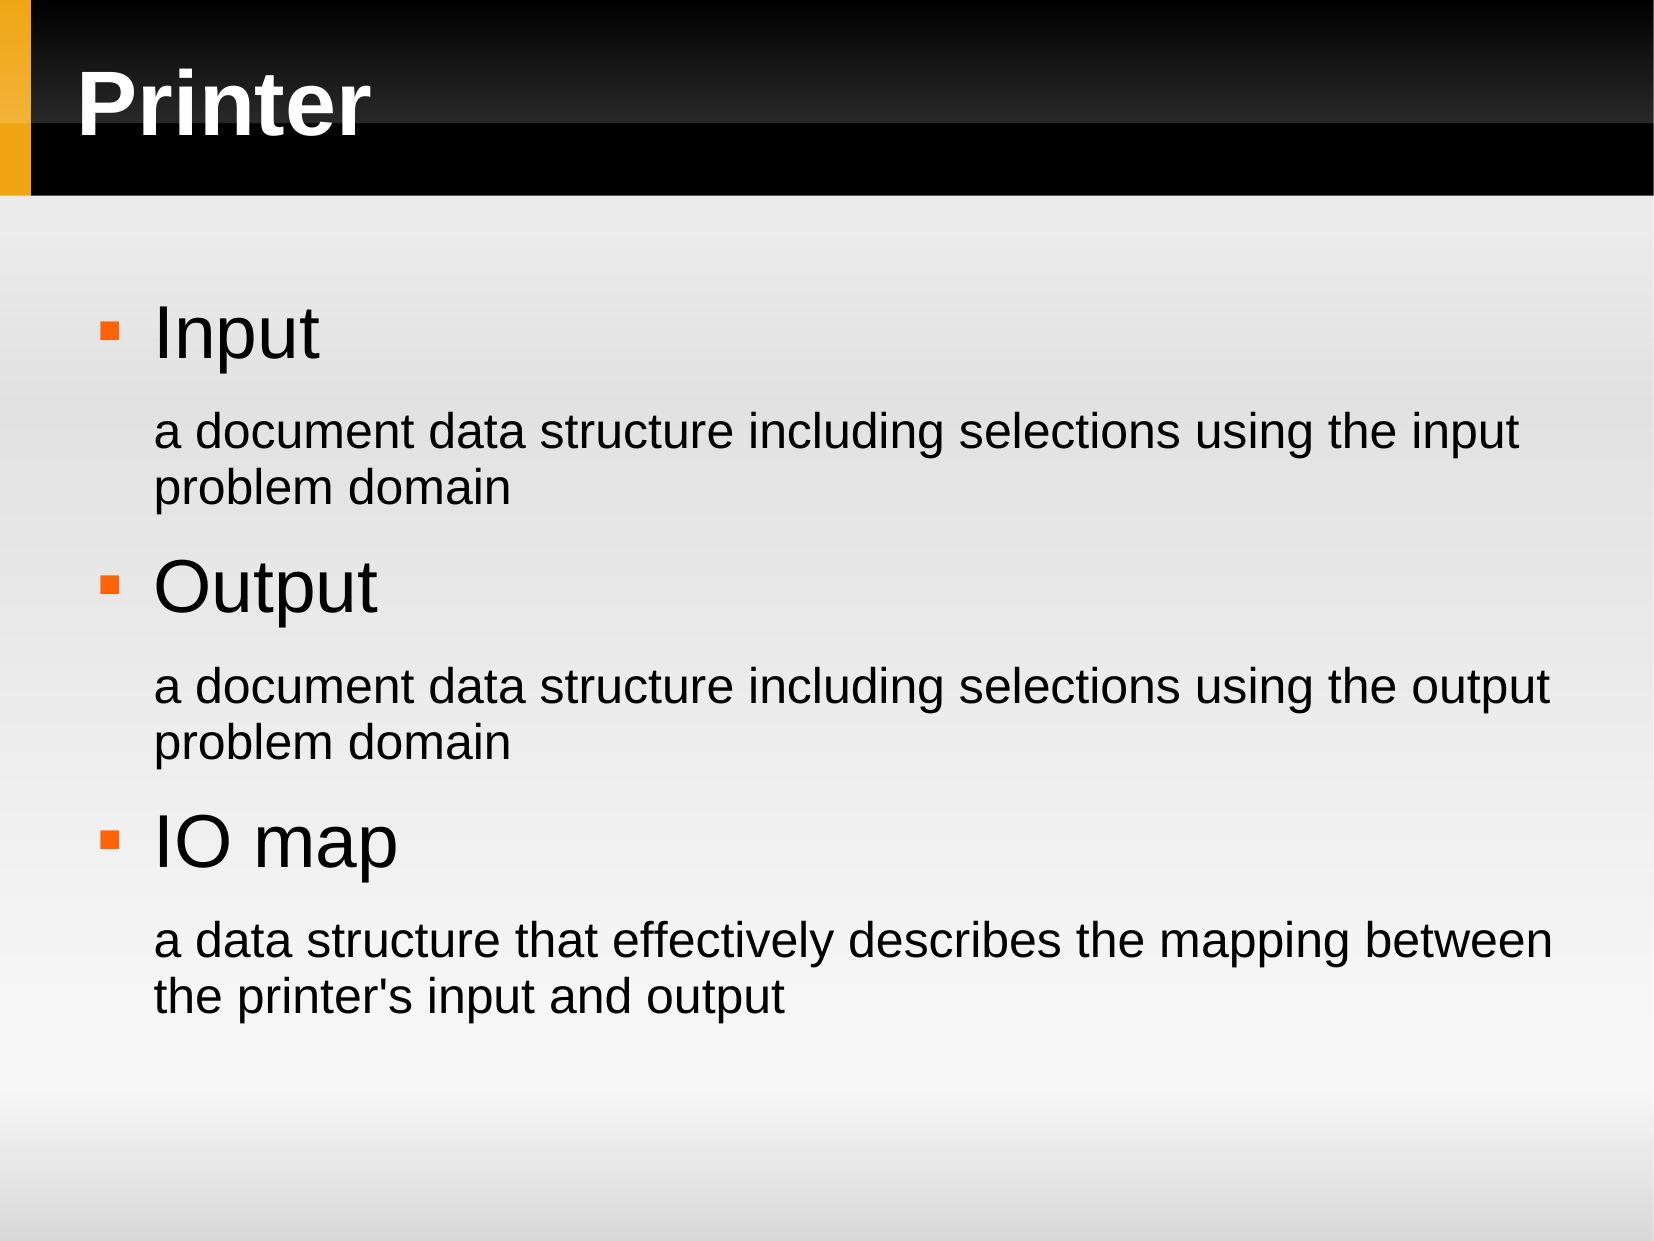

# Printer
Input
a document data structure including selections using the input problem domain
Output
a document data structure including selections using the output problem domain
IO map
a data structure that effectively describes the mapping between the printer's input and output